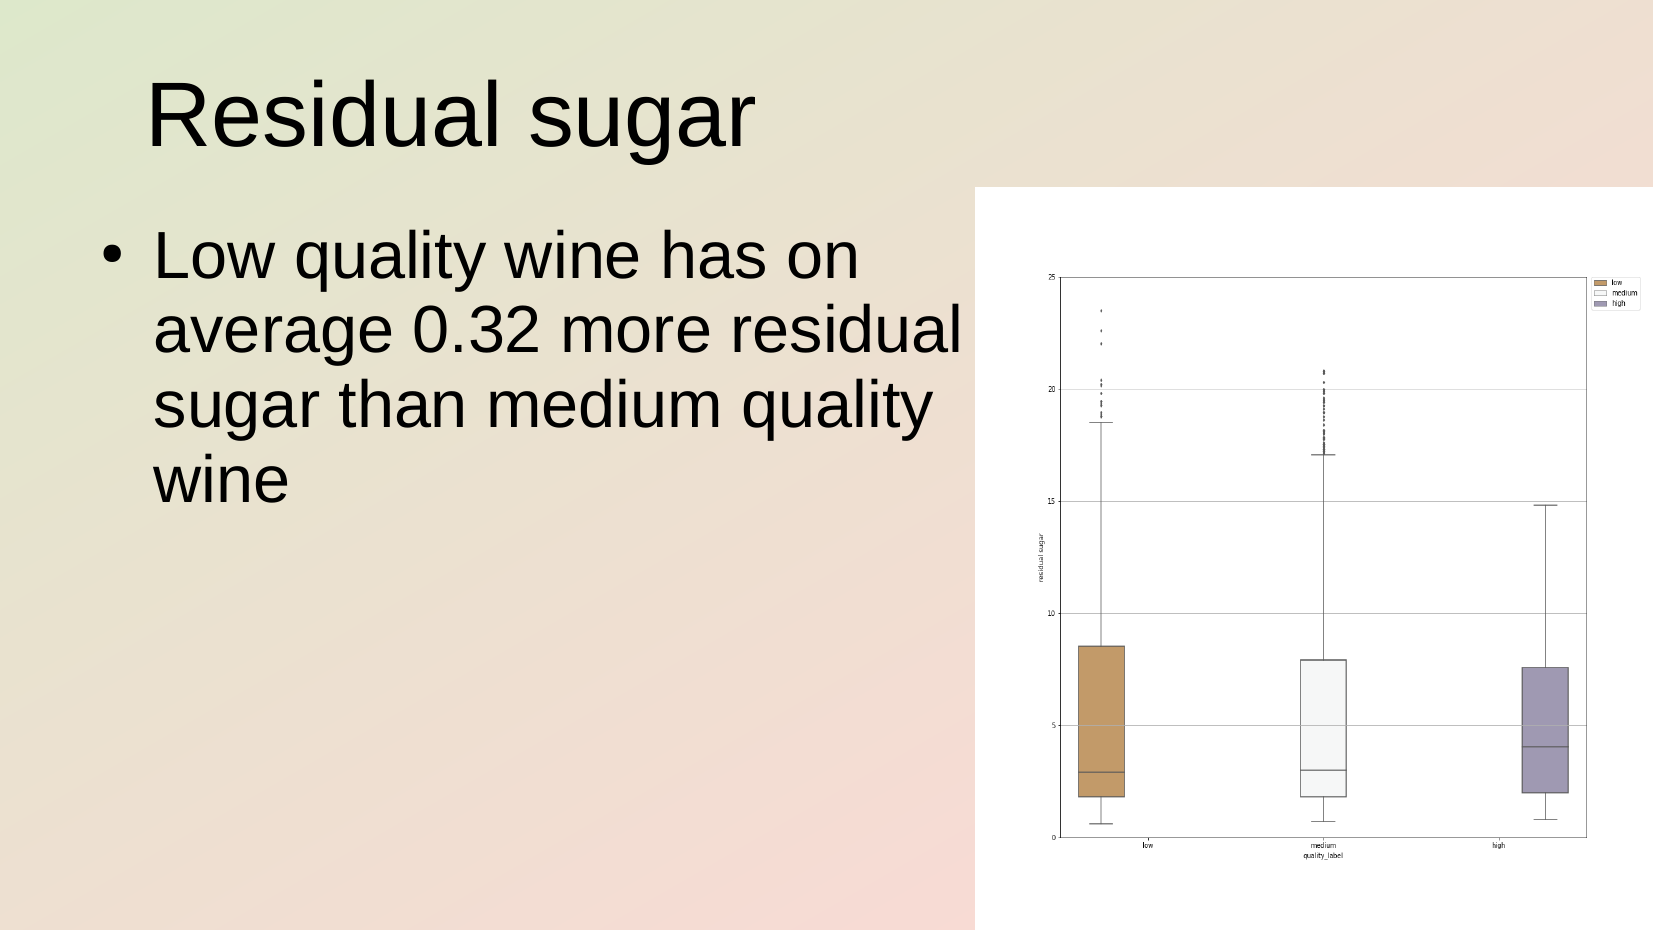

# Residual sugar
Low quality wine has on average 0.32 more residual sugar than medium quality wine